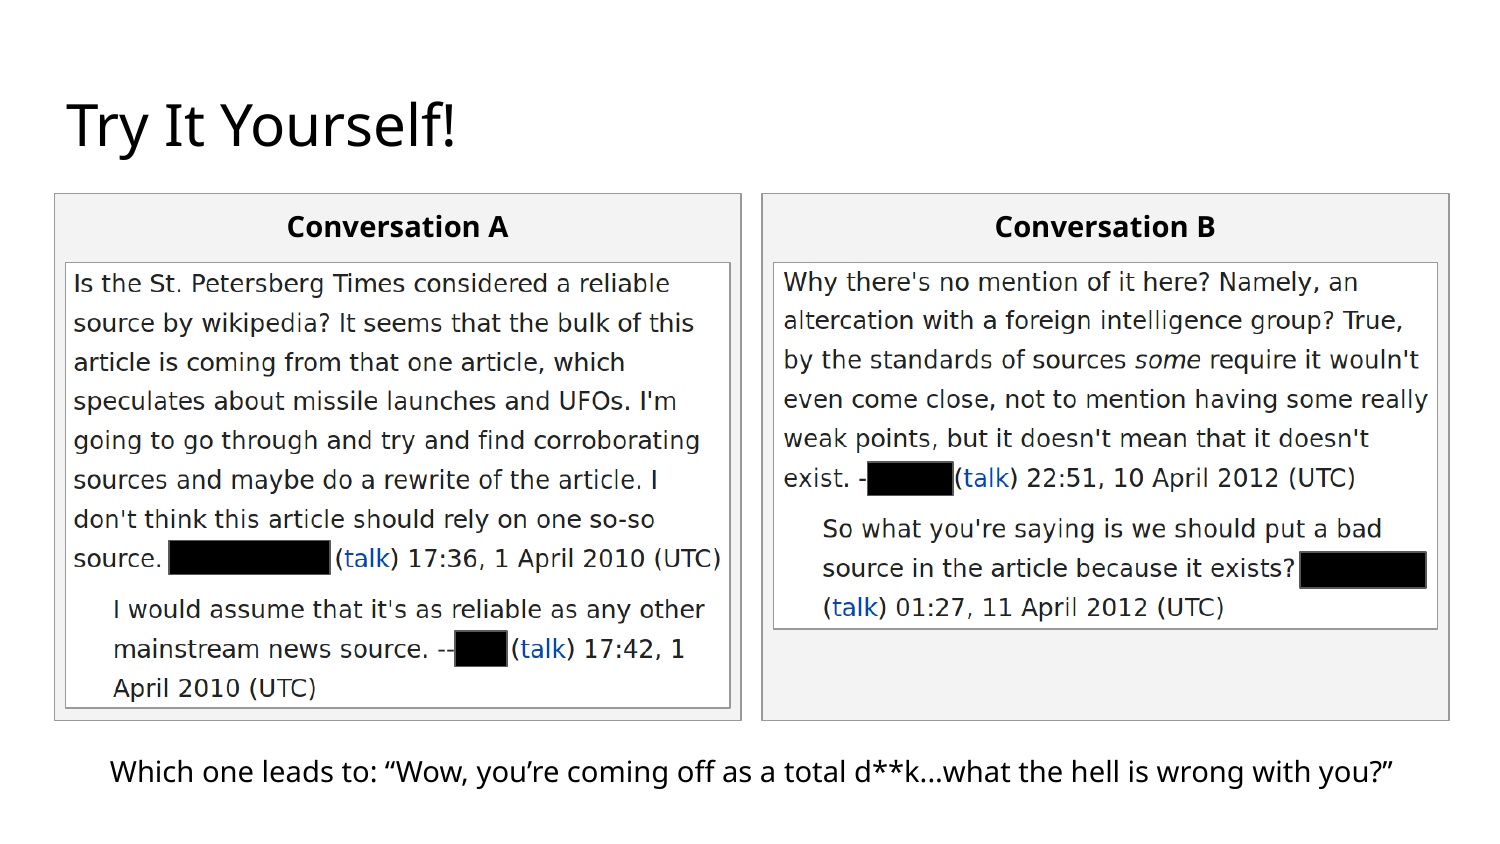

# Try It Yourself!
Conversation A
Conversation B
Which one leads to: “Wow, you’re coming off as a total d**k...what the hell is wrong with you?”